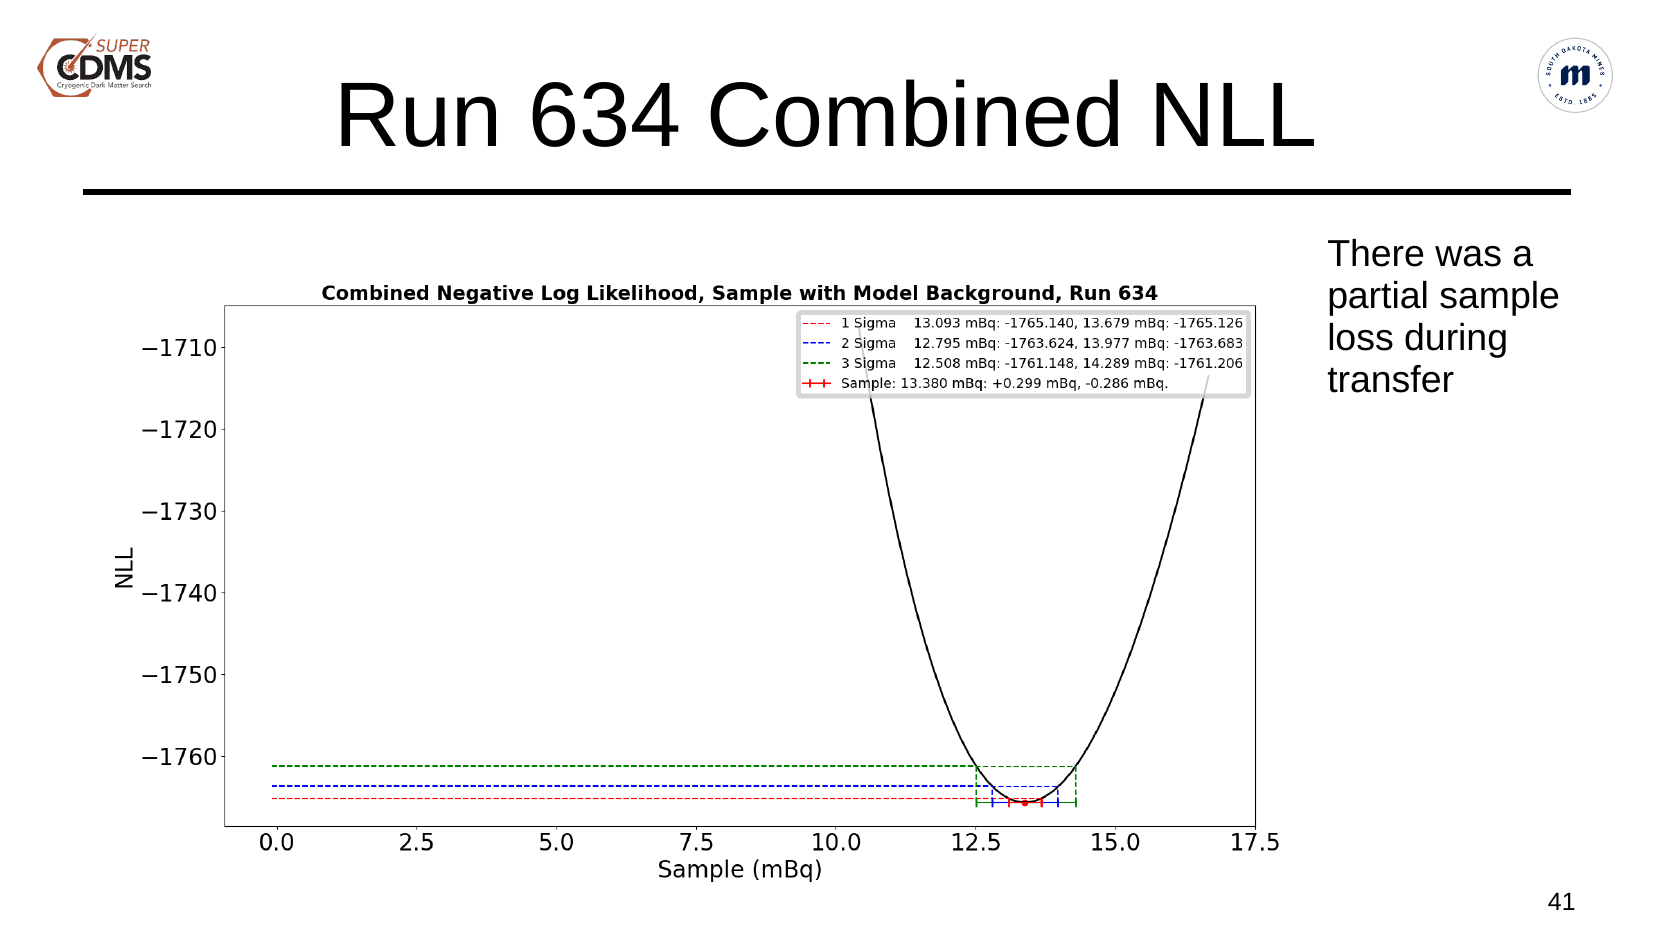

# Run 634 Combined NLL
There was a partial sample loss during transfer